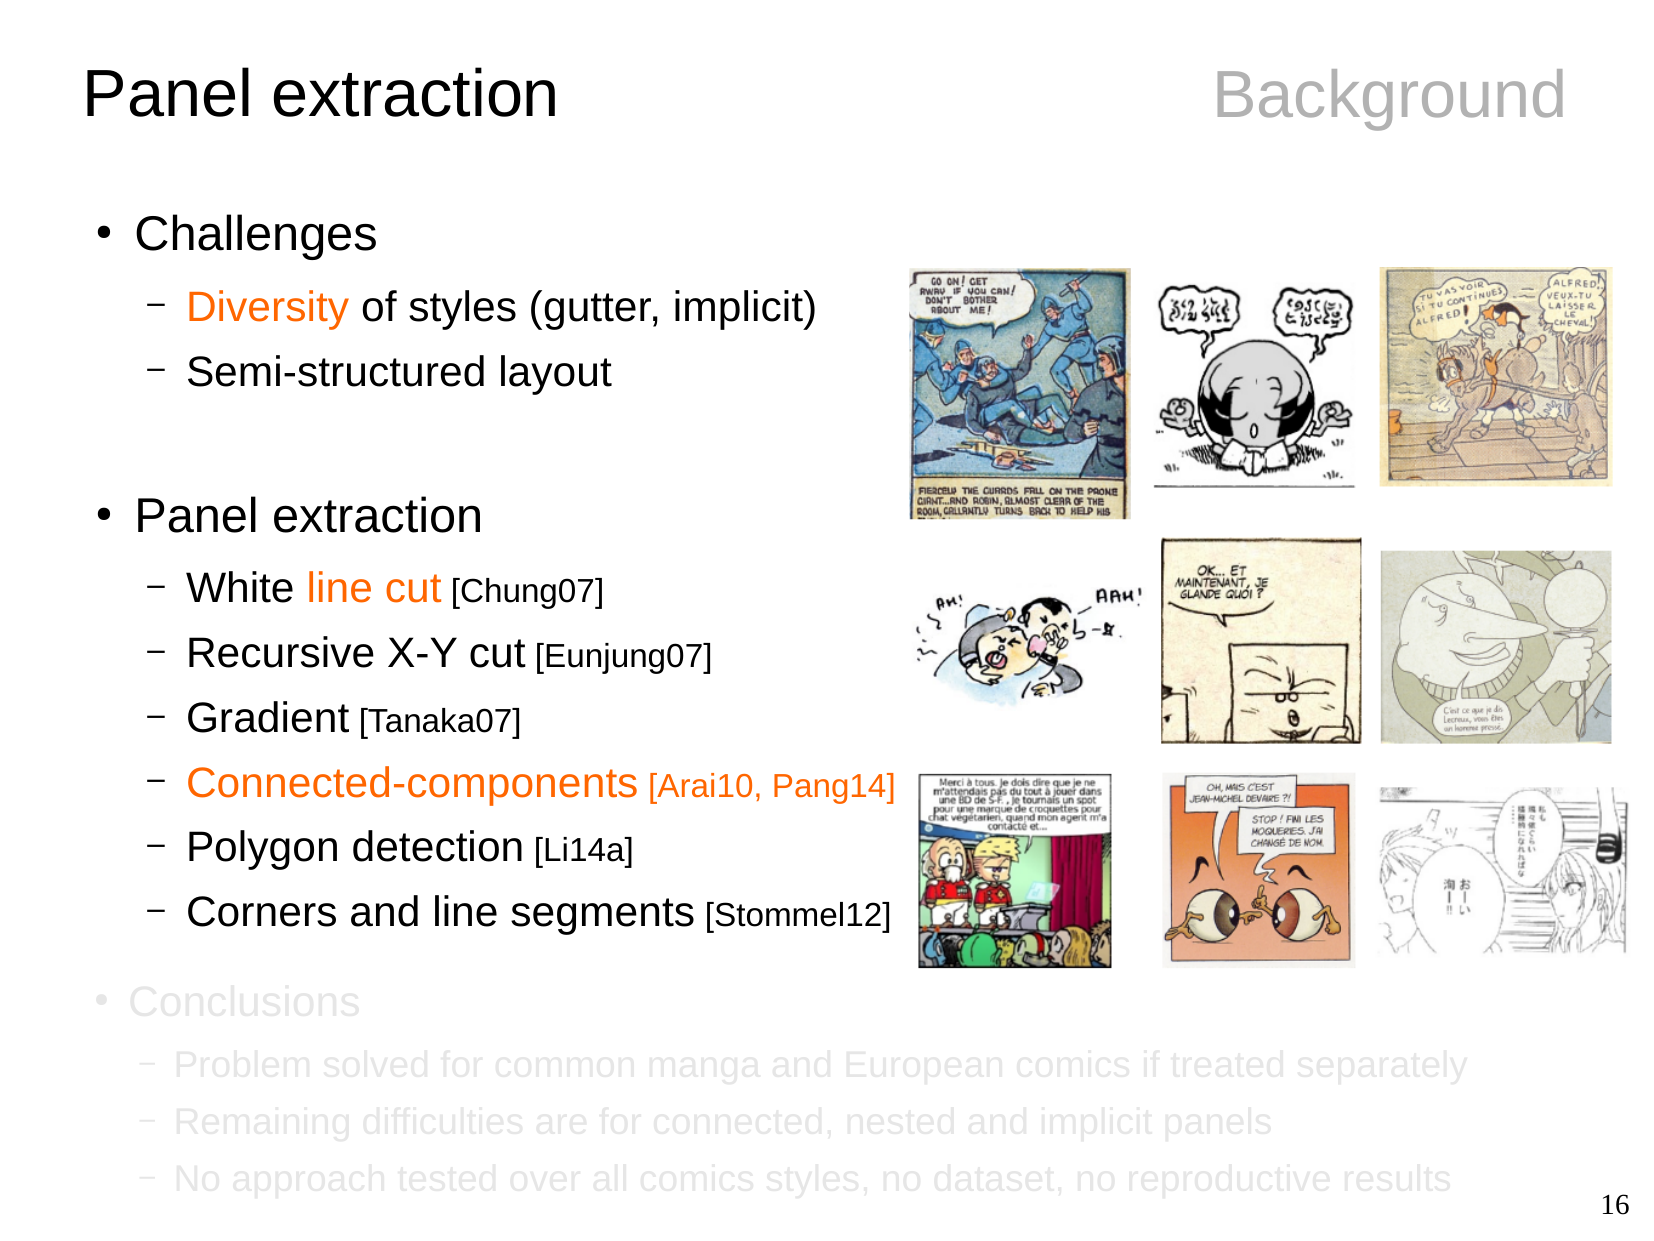

Panel extraction
Challenges
Diversity of styles (gutter, implicit)
Semi-structured layout
Panel extraction
White line cut [Chung07]
Recursive X-Y cut [Eunjung07]
Gradient [Tanaka07]
Connected-components [Arai10, Pang14]
Polygon detection [Li14a]
Corners and line segments [Stommel12]
# Conclusions
Problem solved for common manga and European comics if treated separately
Remaining difficulties are for connected, nested and implicit panels
No approach tested over all comics styles, no dataset, no reproductive results
16